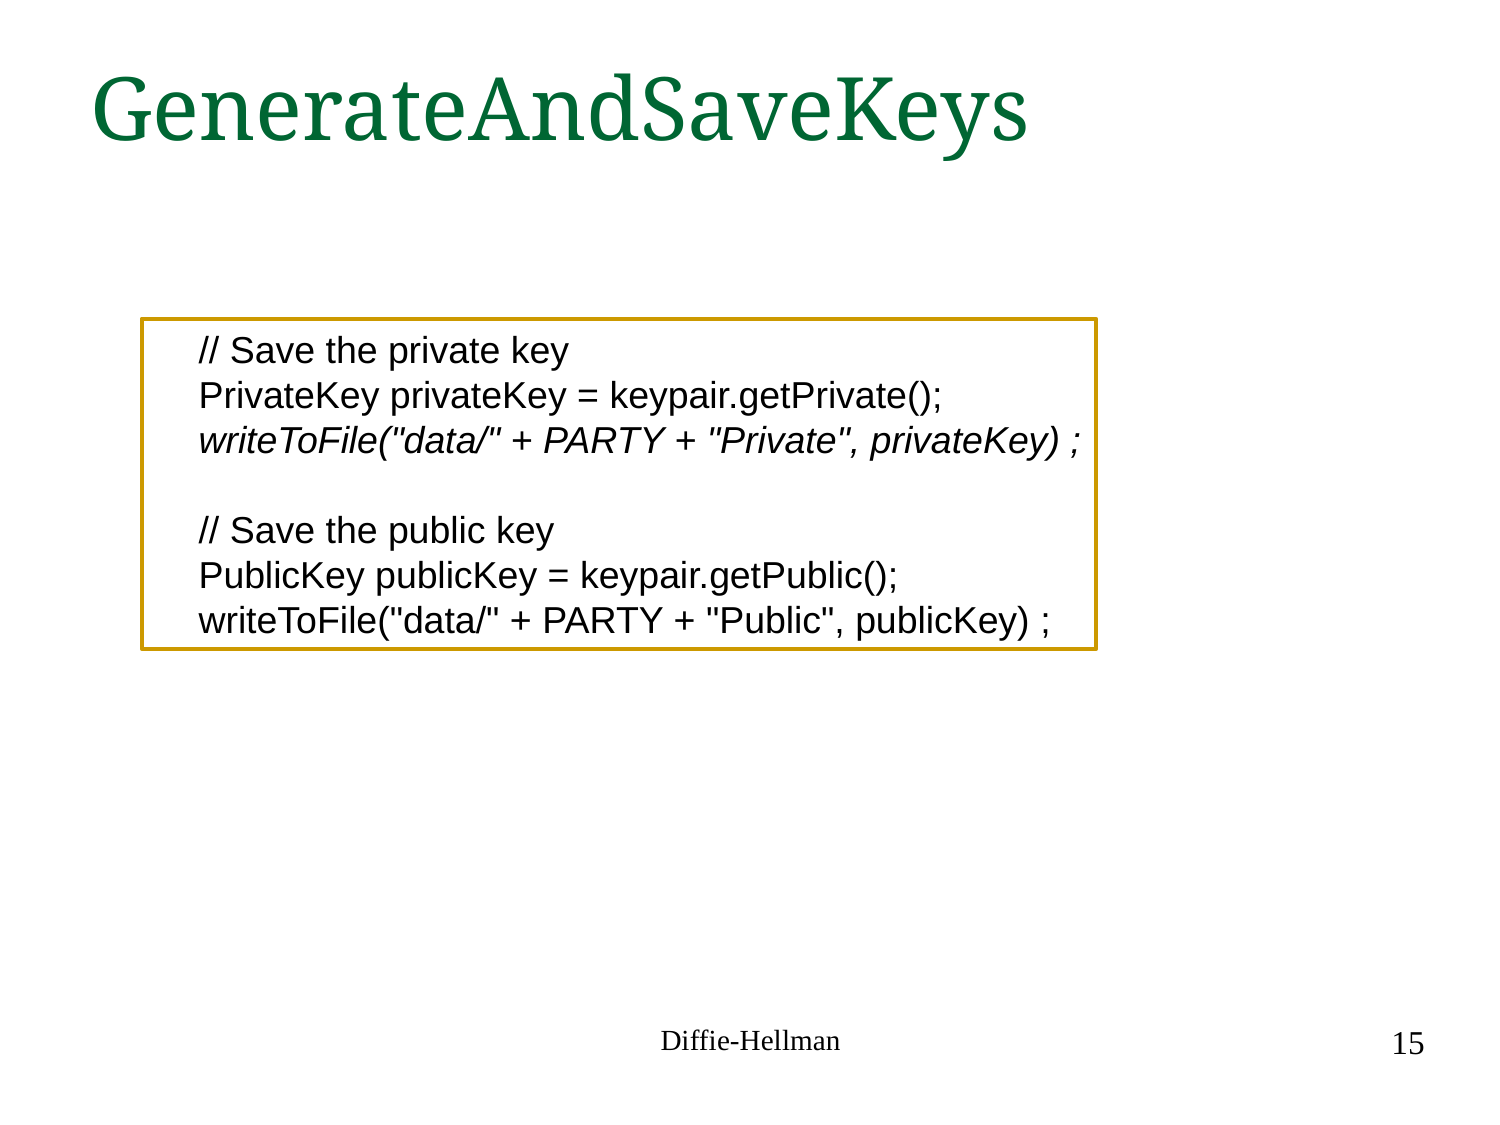

# GenerateAndSaveKeys
 // Save the private key
 PrivateKey privateKey = keypair.getPrivate();
 writeToFile("data/" + PARTY + "Private", privateKey) ;
 // Save the public key
 PublicKey publicKey = keypair.getPublic();
 writeToFile("data/" + PARTY + "Public", publicKey) ;
Diffie-Hellman
15